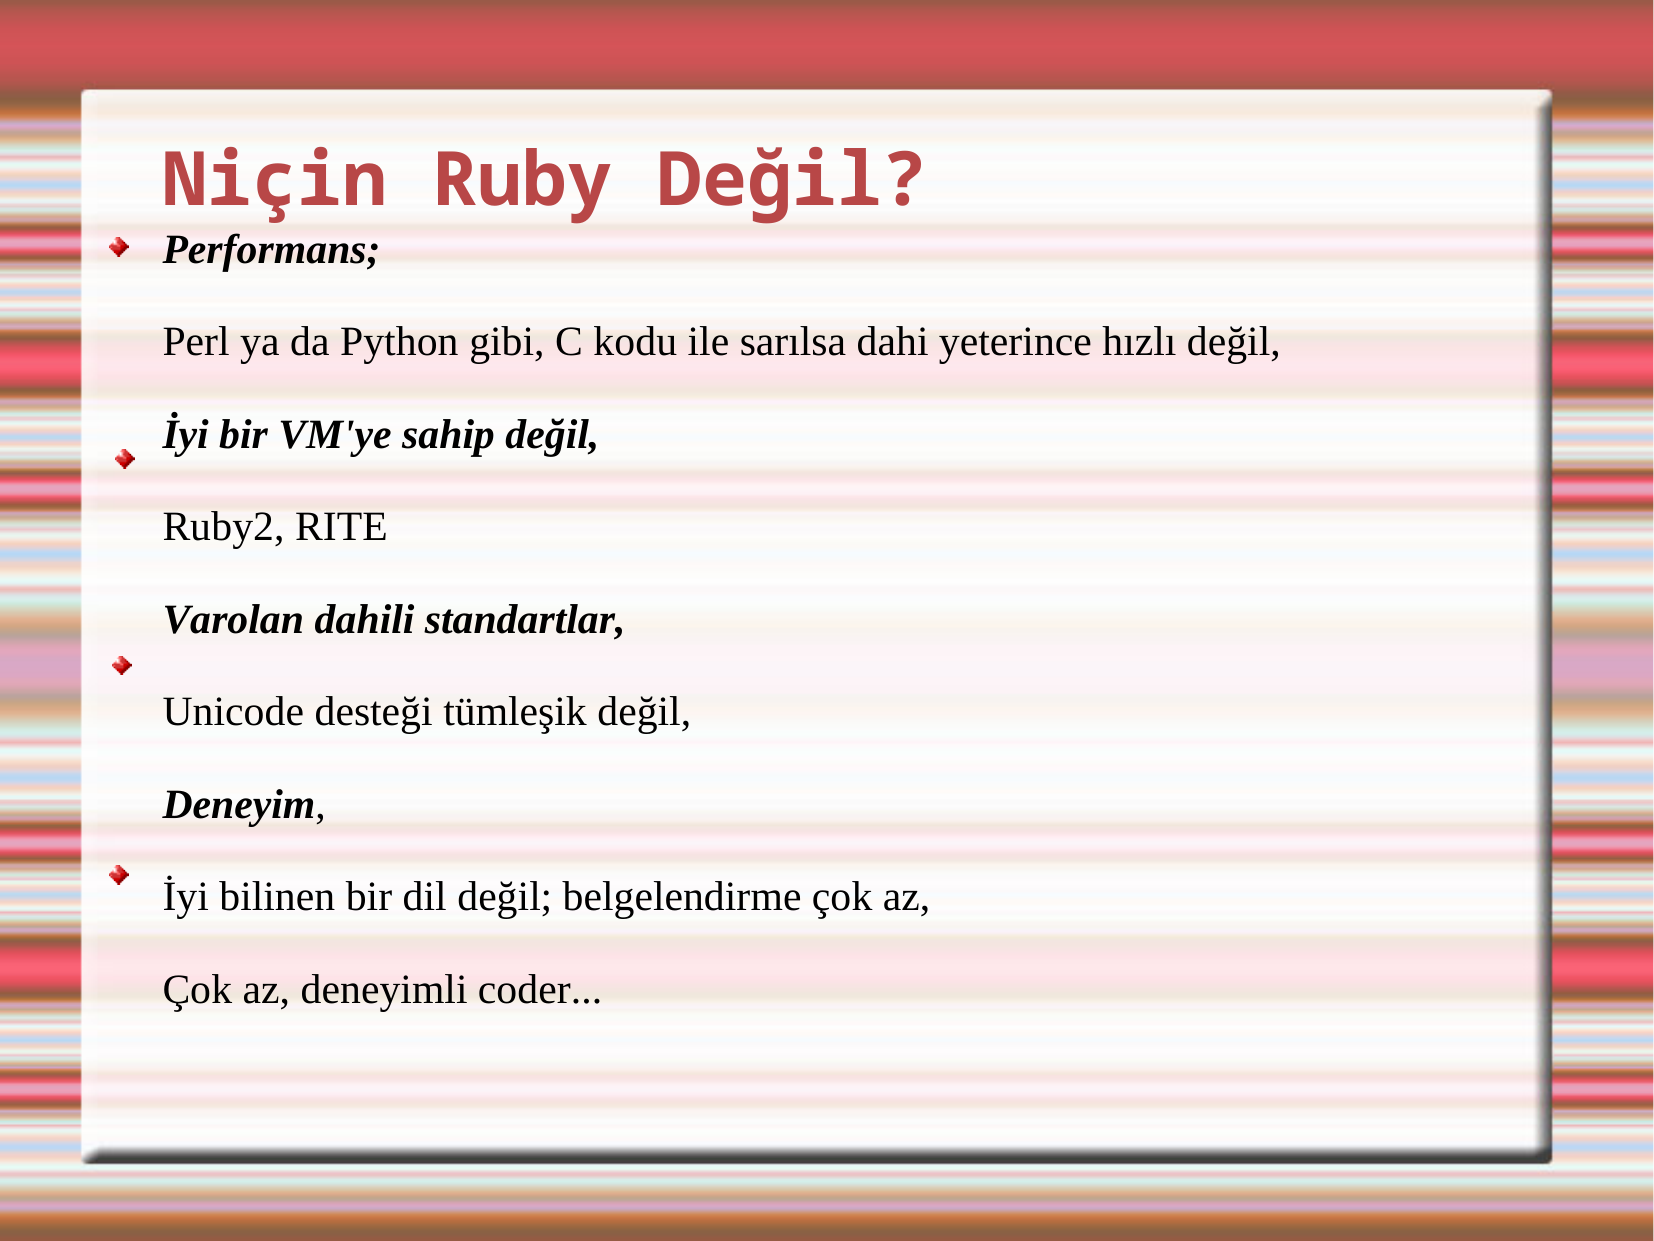

Niçin Ruby Değil?
Performans;
Perl ya da Python gibi, C kodu ile sarılsa dahi yeterince hızlı değil,
İyi bir VM'ye sahip değil,
Ruby2, RITE
Varolan dahili standartlar,
Unicode desteği tümleşik değil,
Deneyim,
İyi bilinen bir dil değil; belgelendirme çok az,
Çok az, deneyimli coder...